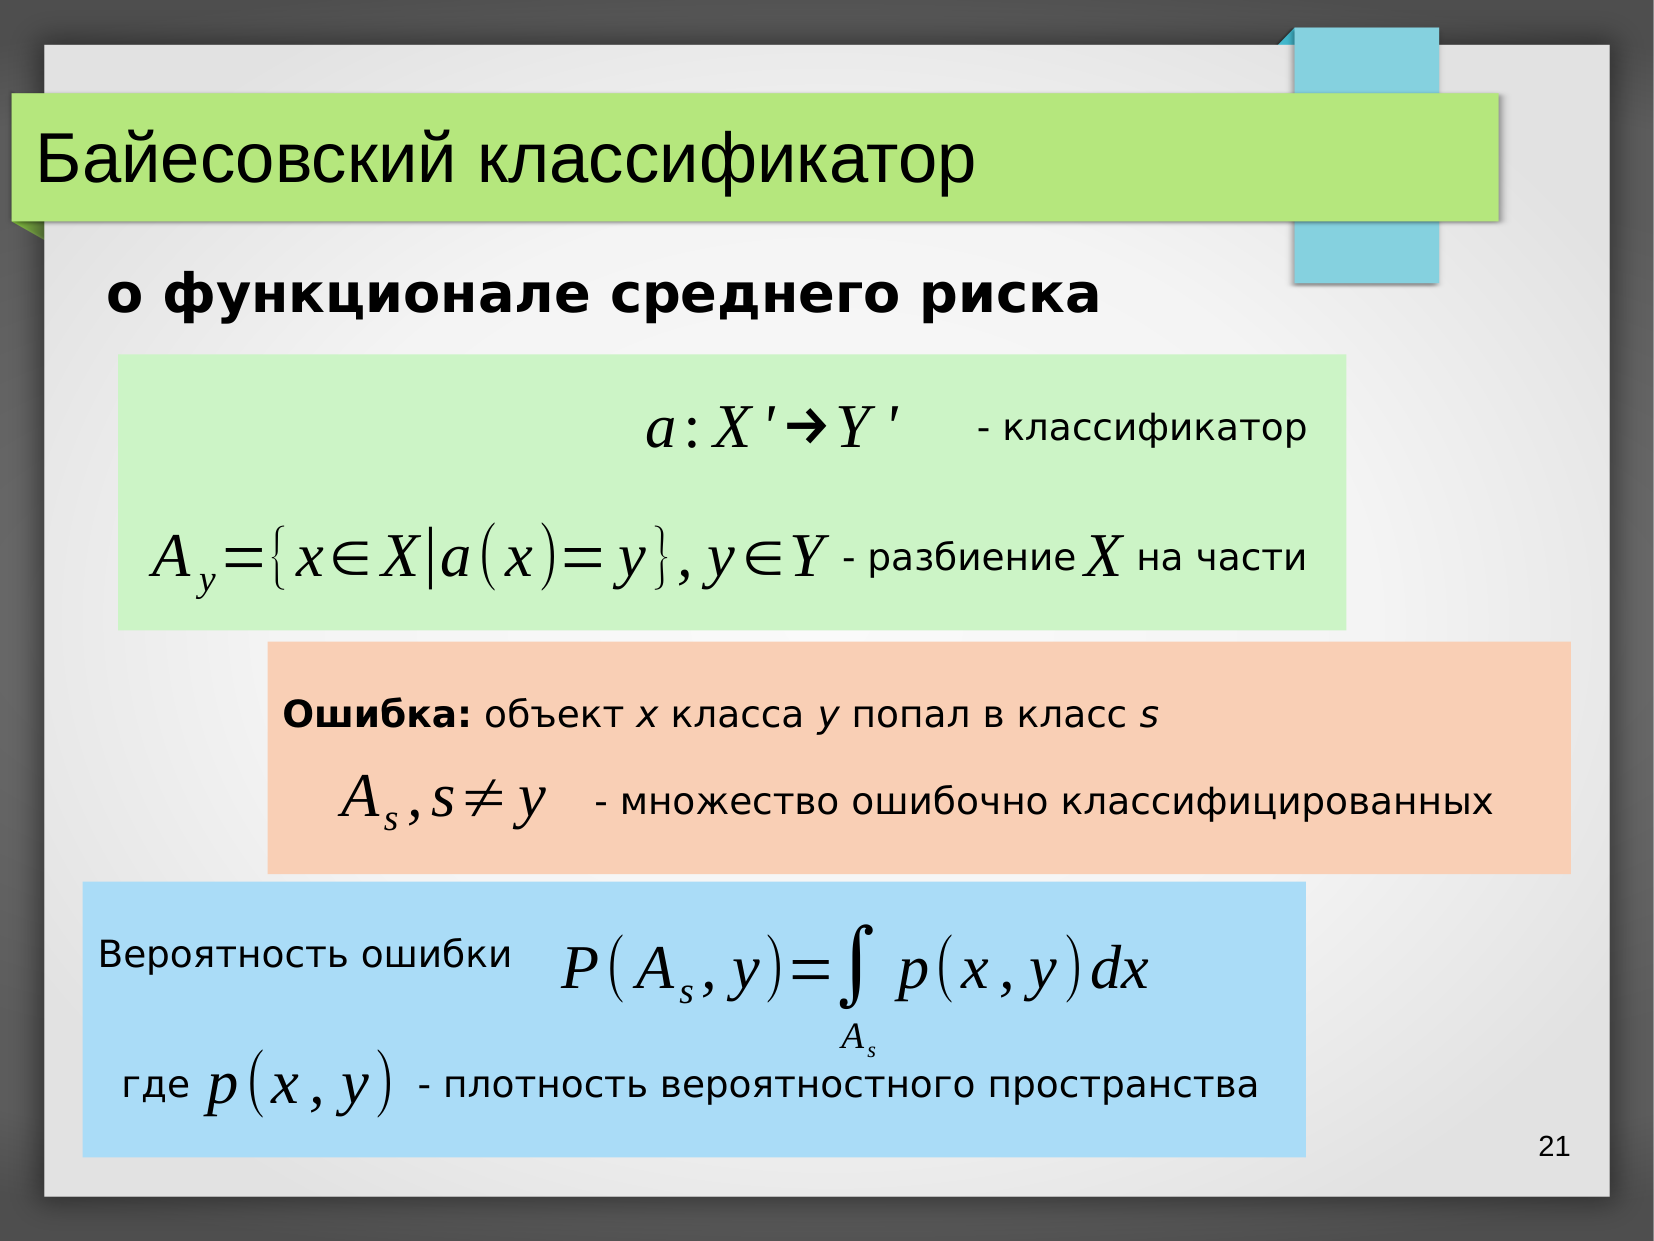

Байесовский классификатор
# о функционале среднего риска
 - классификатор
 - разбиение на части
Ошибка: объект x класса y попал в класс s
 - множество ошибочно классифицированных
Вероятность ошибки
 где - плотность вероятностного пространства
21